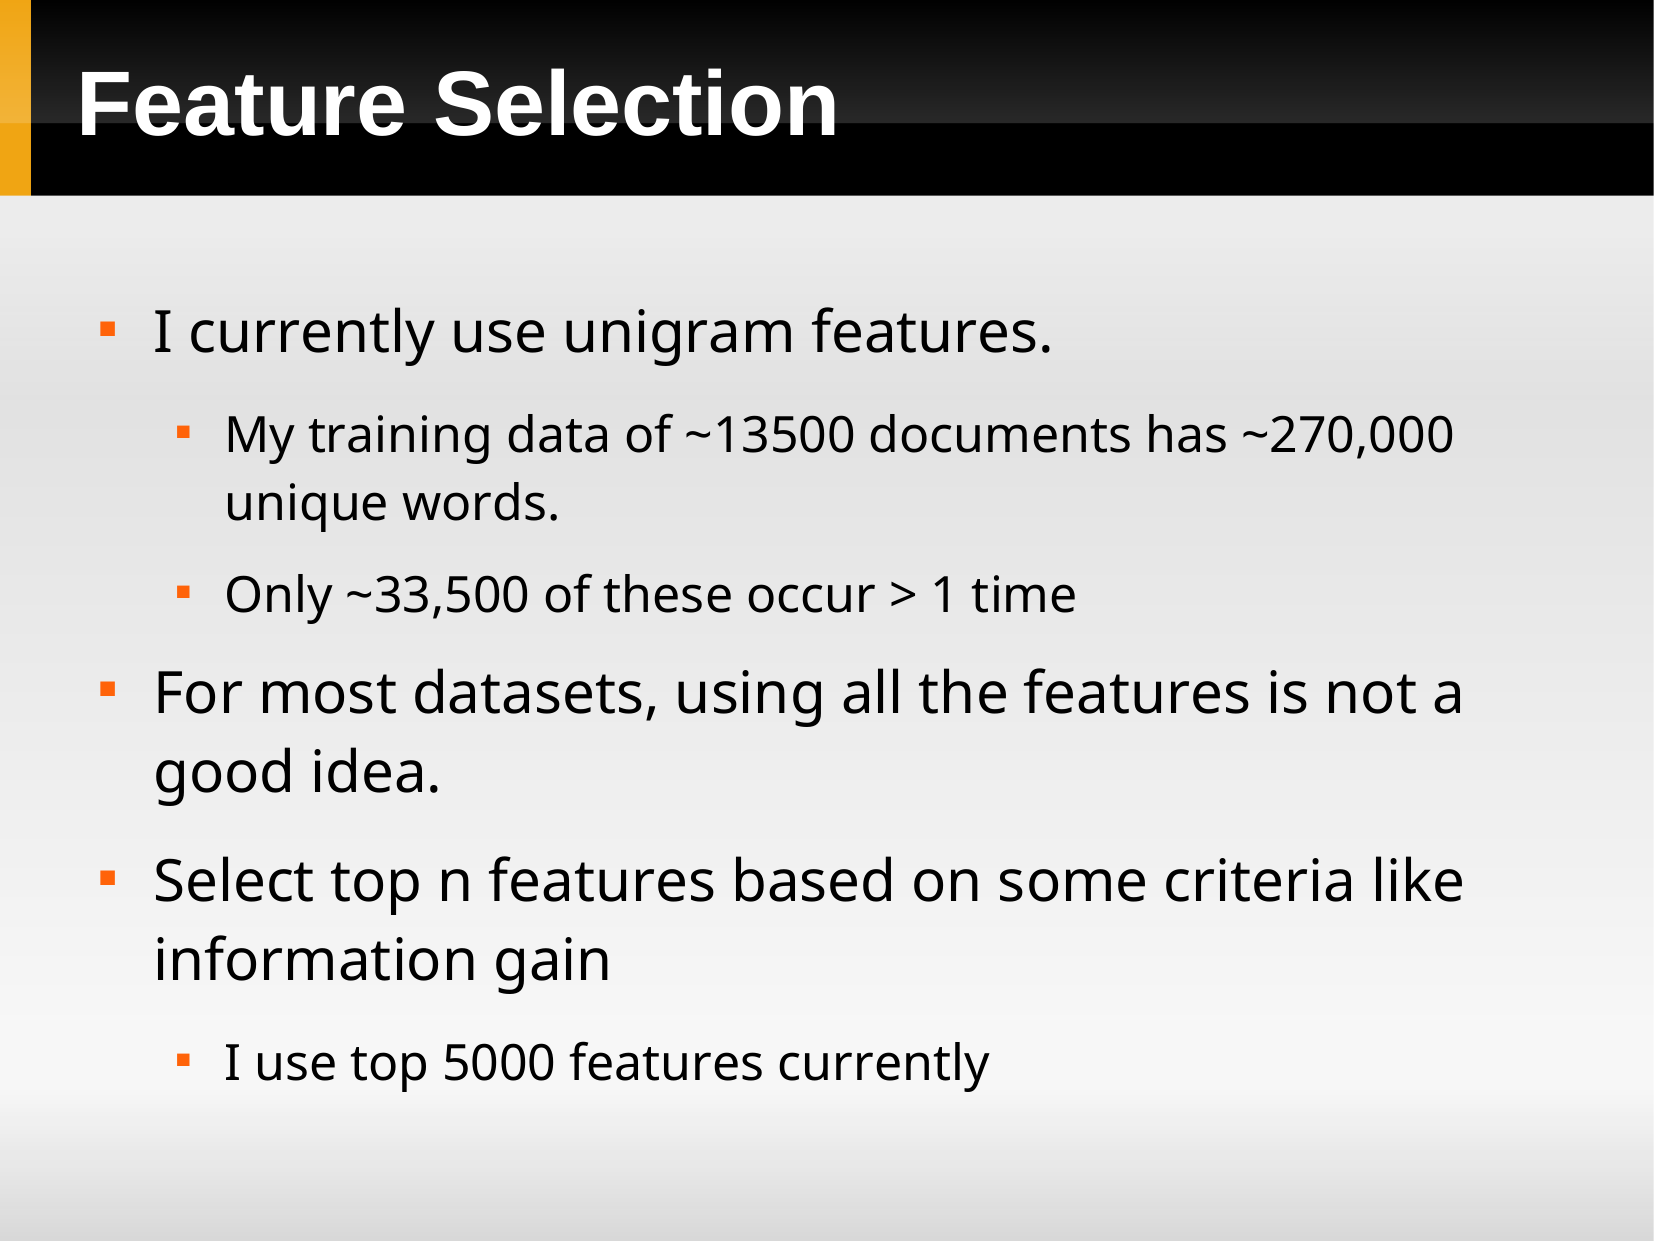

# Feature Selection
I currently use unigram features.
My training data of ~13500 documents has ~270,000 unique words.
Only ~33,500 of these occur > 1 time
For most datasets, using all the features is not a good idea.
Select top n features based on some criteria like information gain
I use top 5000 features currently